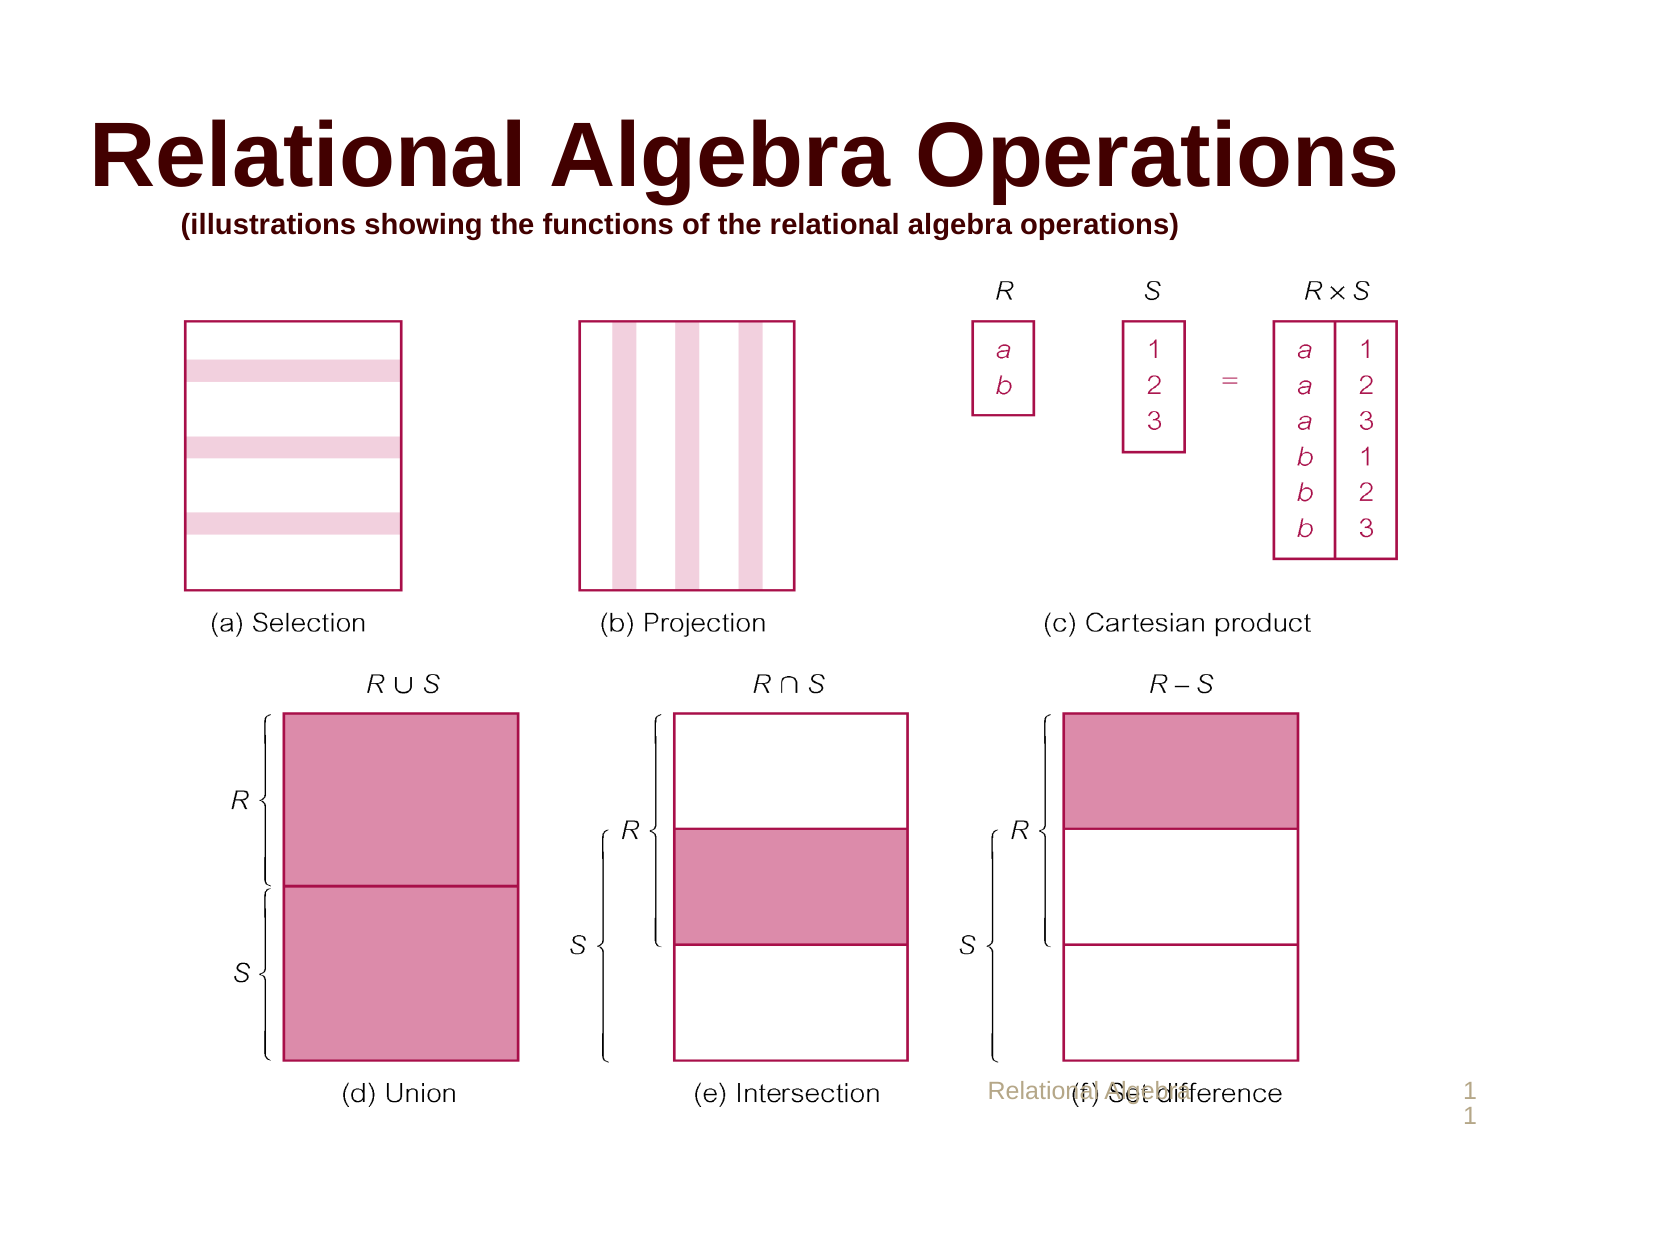

Relational Algebra Operations
 (illustrations showing the functions of the relational algebra operations)
Relational Algebra